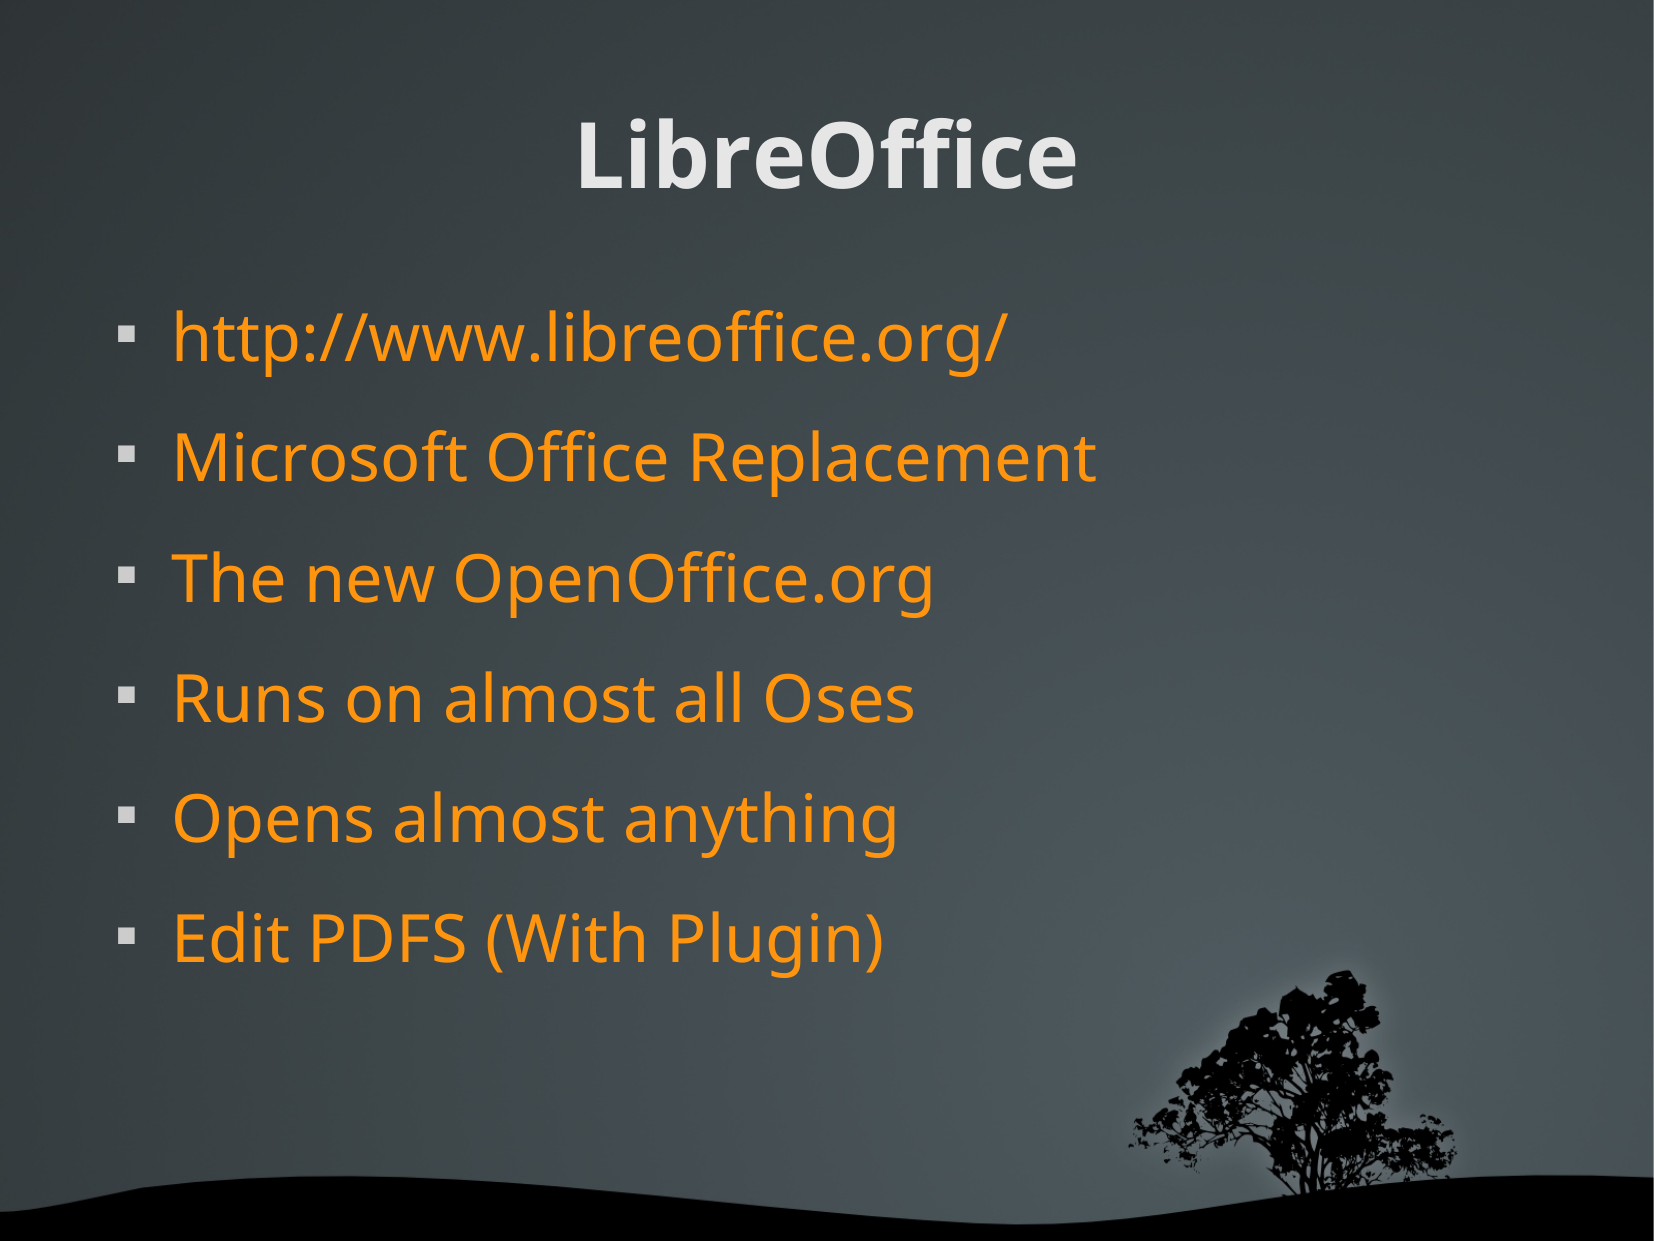

# LibreOffice
http://www.libreoffice.org/
Microsoft Office Replacement
The new OpenOffice.org
Runs on almost all Oses
Opens almost anything
Edit PDFS (With Plugin)